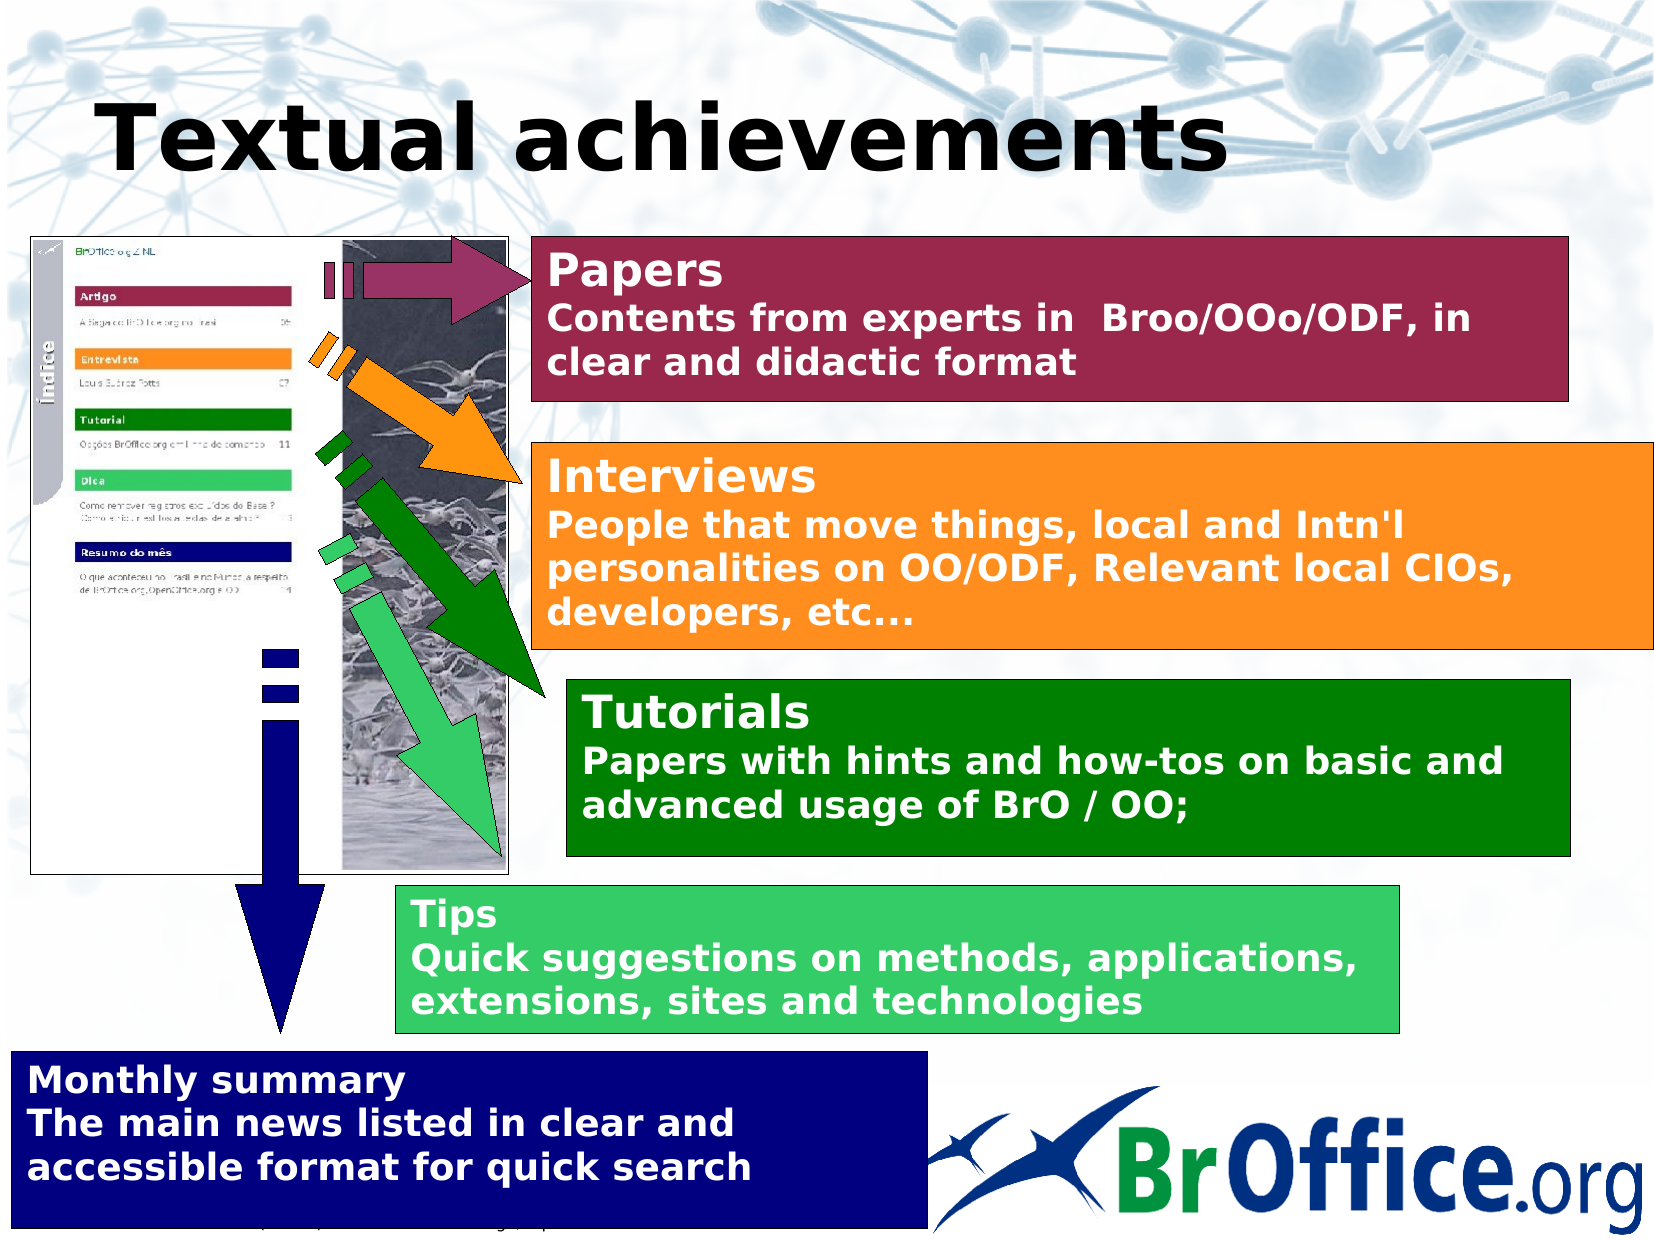

# Textual achievements
Papers
Contents from experts in Broo/OOo/ODF, in clear and didactic format
Interviews
People that move things, local and Intn'l personalities on OO/ODF, Relevant local CIOs, developers, etc...
Tutorials
Papers with hints and how-tos on basic and advanced usage of BrO / OO;
Tips
Quick suggestions on methods, applications, extensions, sites and technologies
Monthly summary
The main news listed in clear and accessible format for quick search